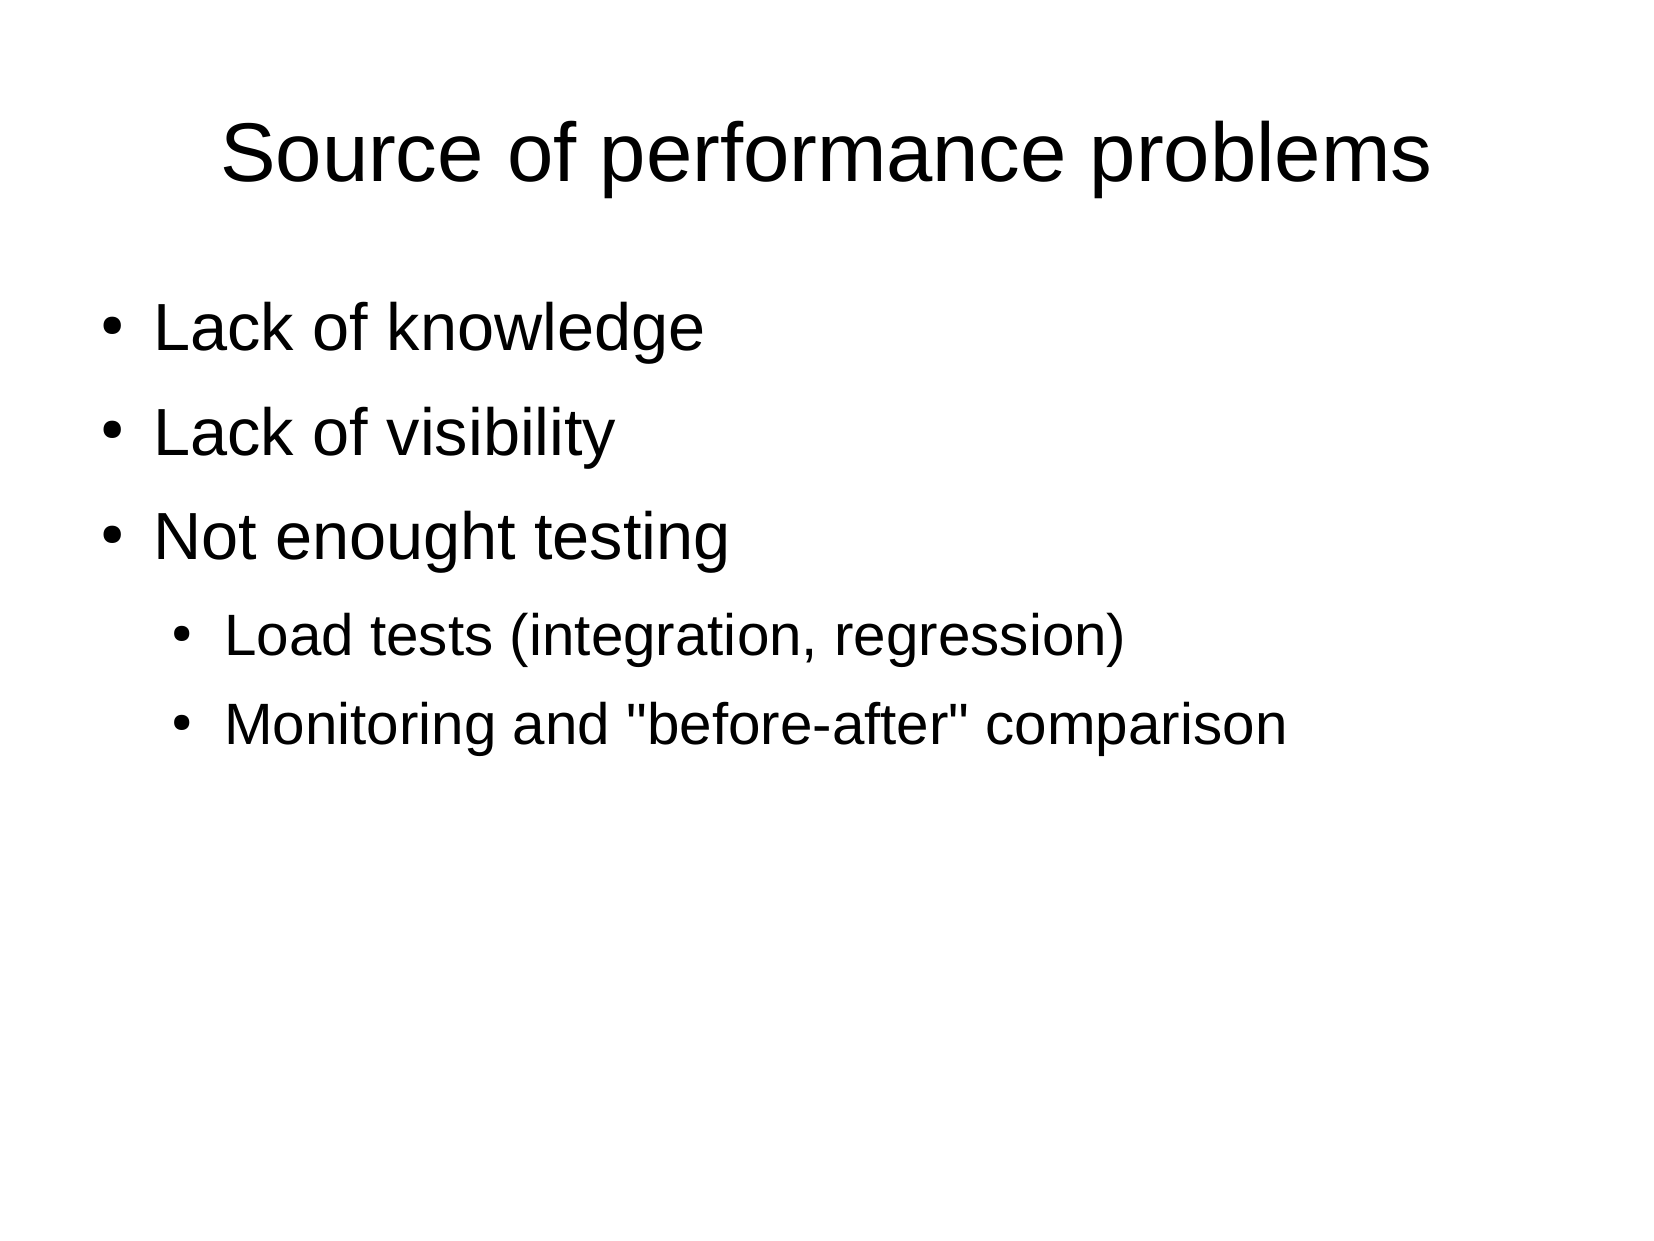

# Source of performance problems
Lack of knowledge
Lack of visibility
Not enought testing
Load tests (integration, regression)
Monitoring and "before-after" comparison